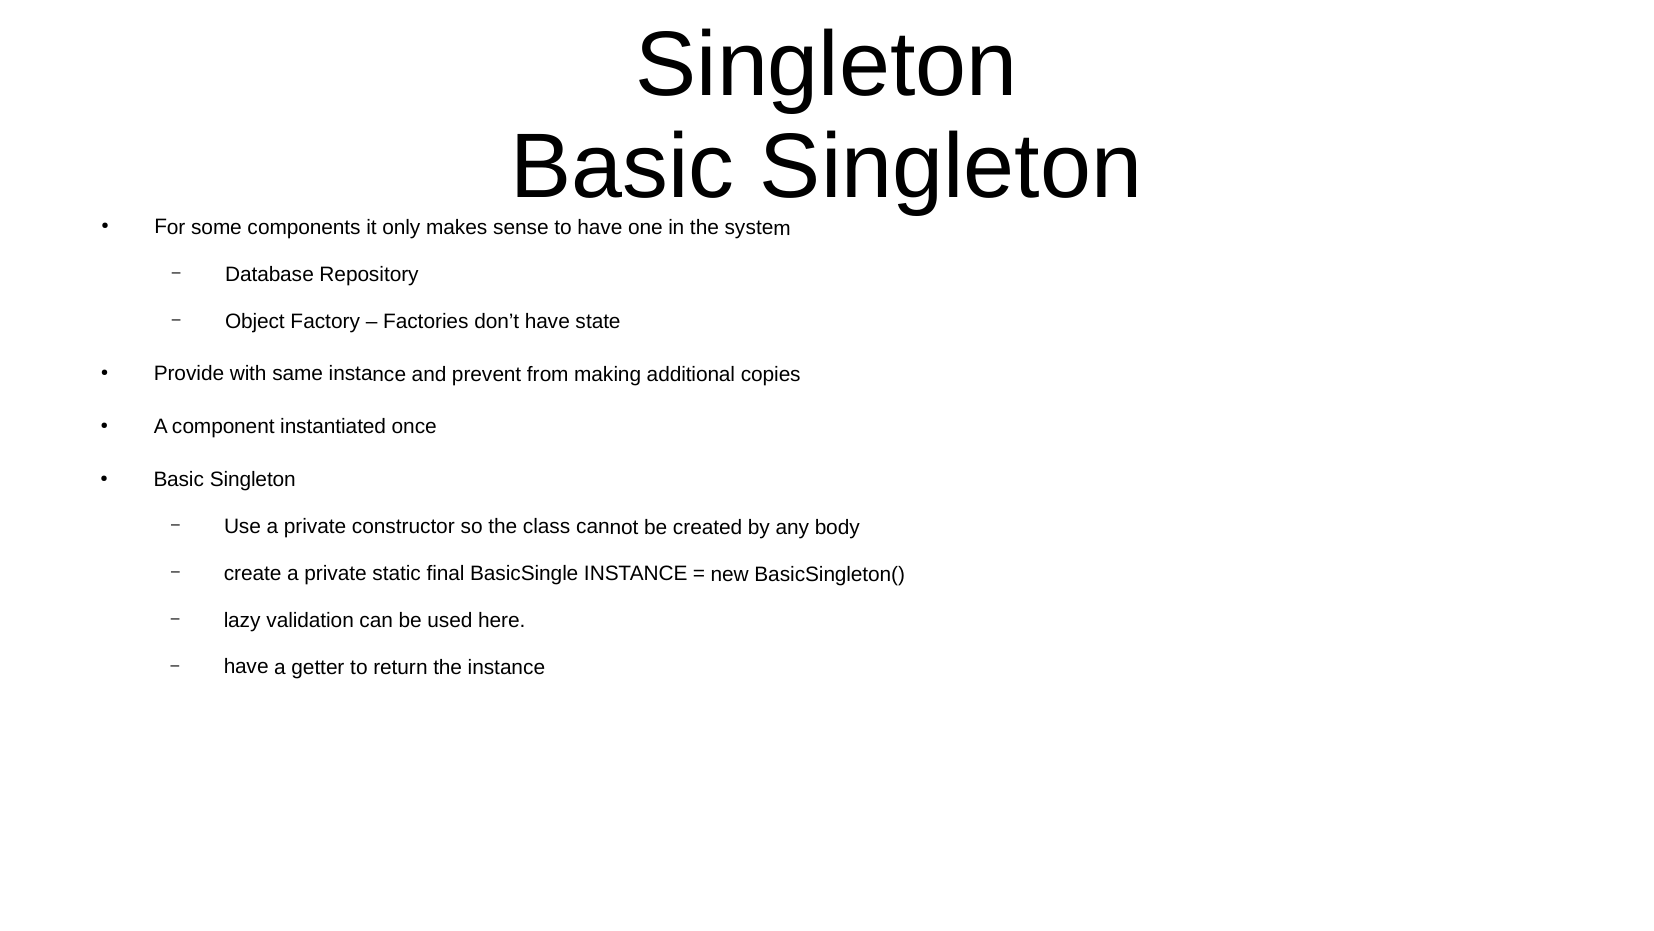

# Singleton Basic Singleton
For some components it only makes sense to have one in the system
Database Repository
Object Factory – Factories don’t have state
Provide with same instance and prevent from making additional copies
A component instantiated once
Basic Singleton
Use a private constructor so the class cannot be created by any body
create a private static final BasicSingle INSTANCE = new BasicSingleton()
lazy validation can be used here.
have a getter to return the instance